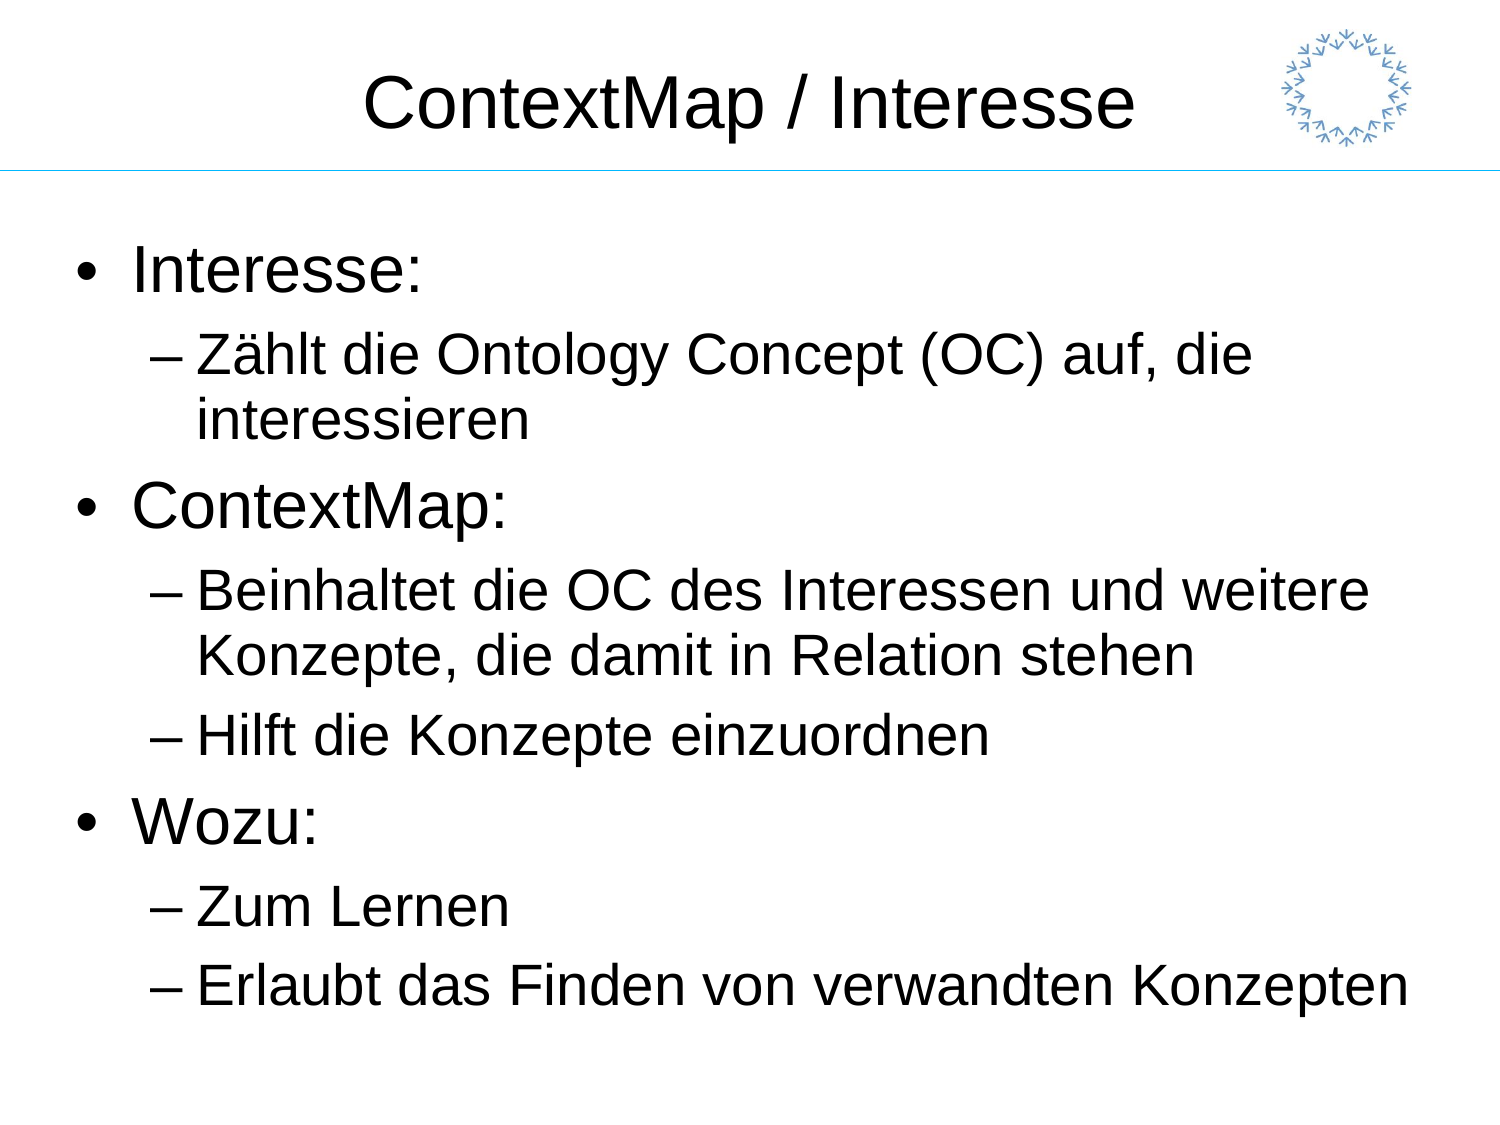

# ContextMap / Interesse
Interesse:
Zählt die Ontology Concept (OC) auf, die interessieren
ContextMap:
Beinhaltet die OC des Interessen und weitere Konzepte, die damit in Relation stehen
Hilft die Konzepte einzuordnen
Wozu:
Zum Lernen
Erlaubt das Finden von verwandten Konzepten